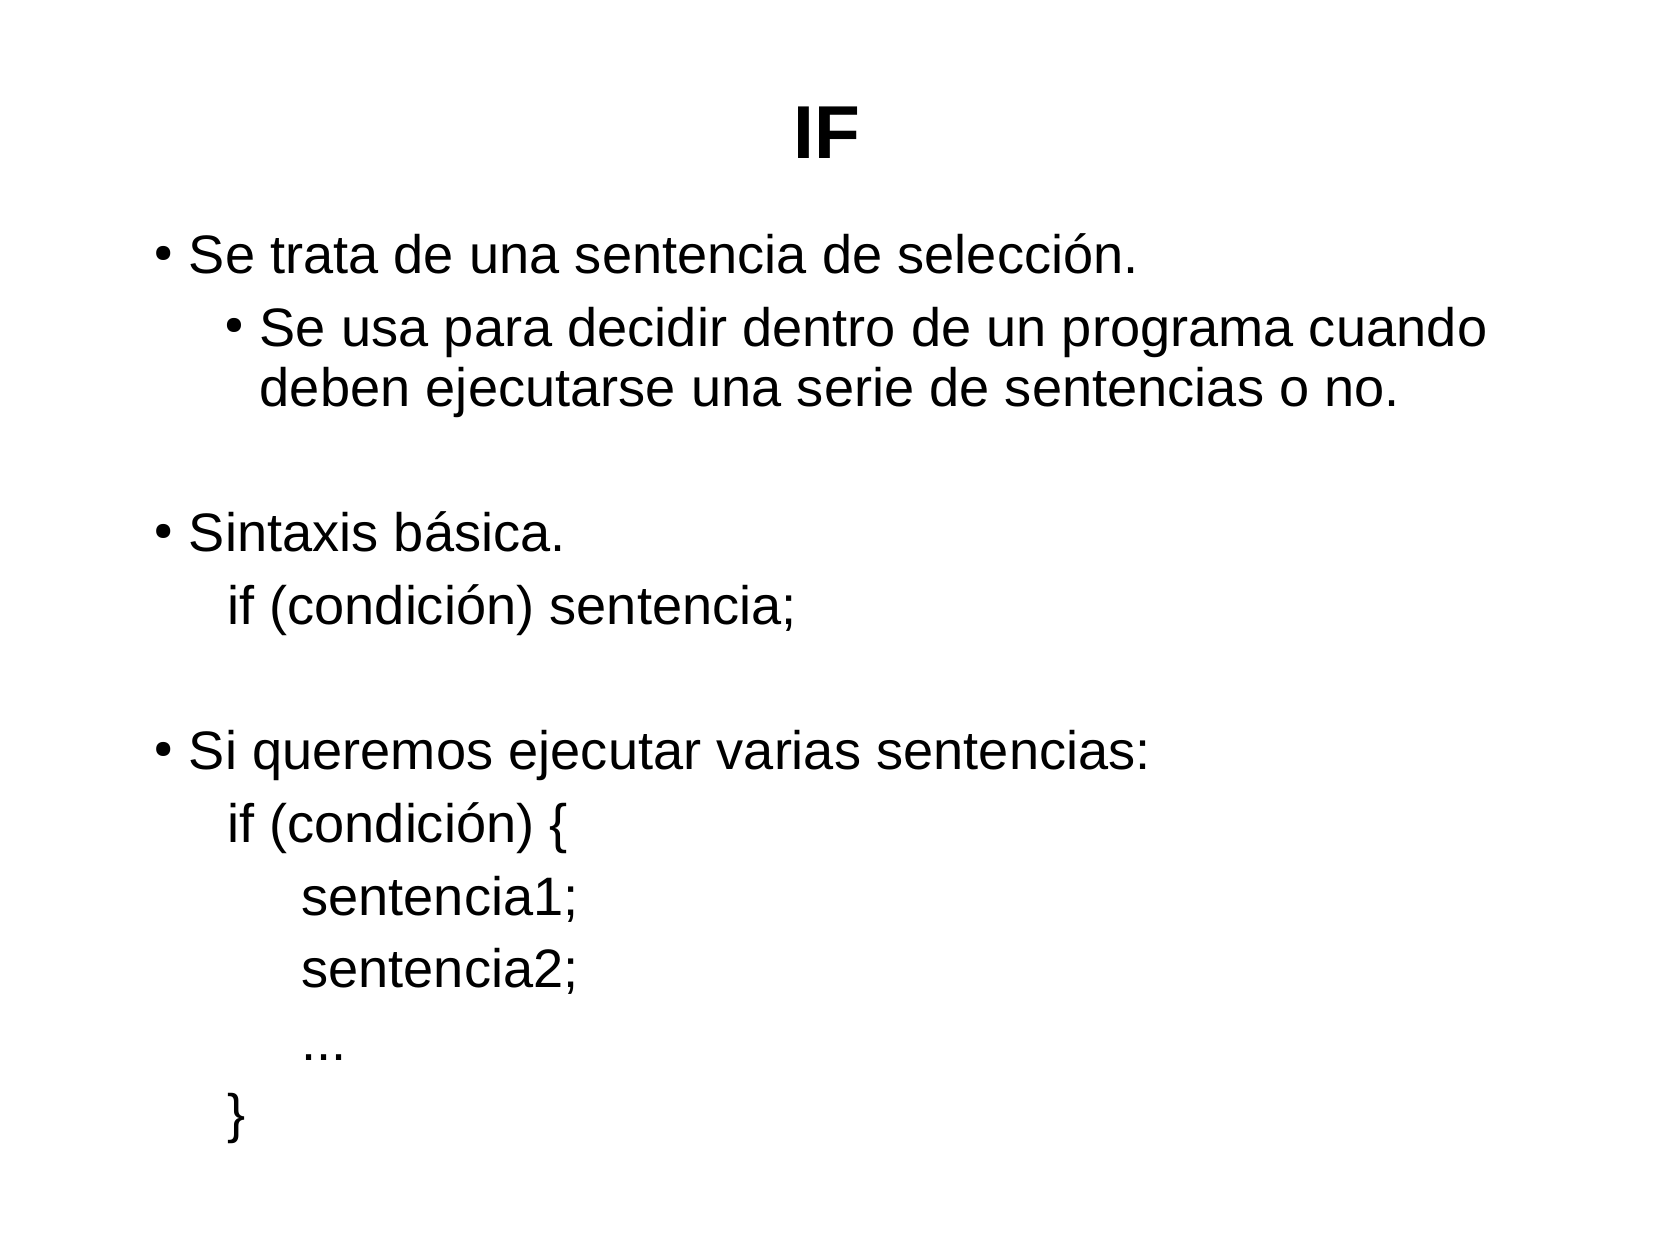

# IF
Se trata de una sentencia de selección.
Se usa para decidir dentro de un programa cuando deben ejecutarse una serie de sentencias o no.
Sintaxis básica.
	if (condición) sentencia;
Si queremos ejecutar varias sentencias:
	if (condición) {
		sentencia1;
		sentencia2;
		...
	}